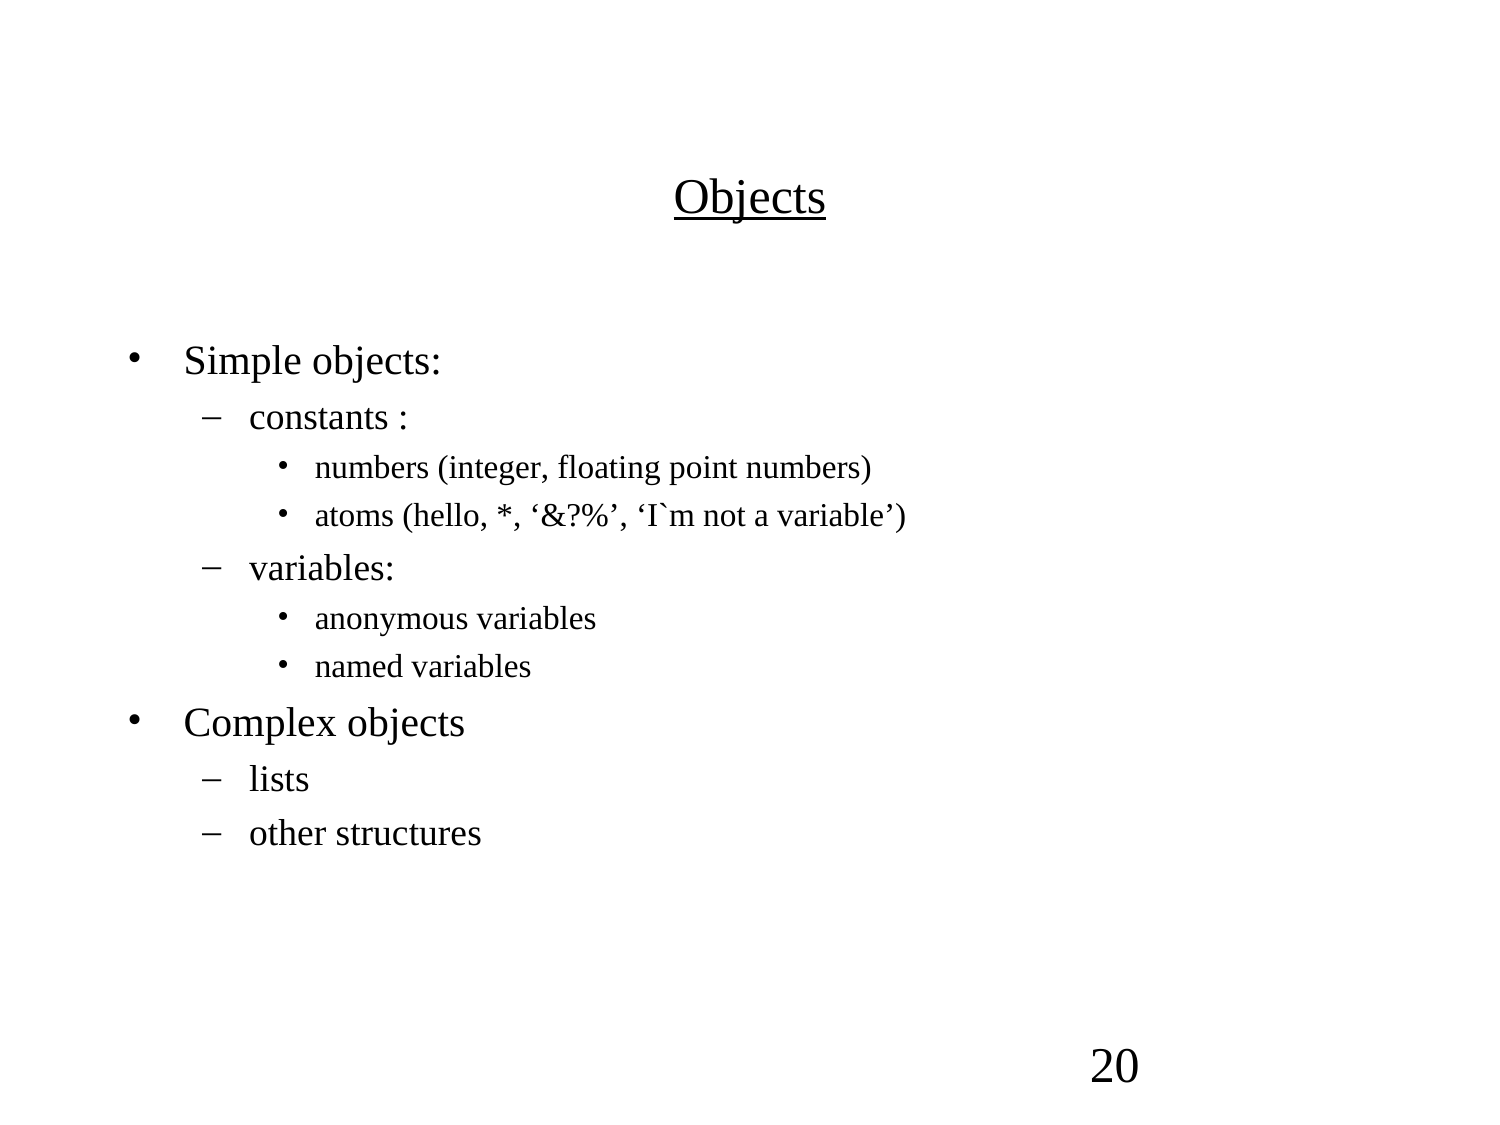

# Objects
Simple objects:
constants :
numbers (integer, floating point numbers)
atoms (hello, *, ‘&?%’, ‘I`m not a variable’)
variables:
anonymous variables
named variables
Complex objects
lists
other structures
20